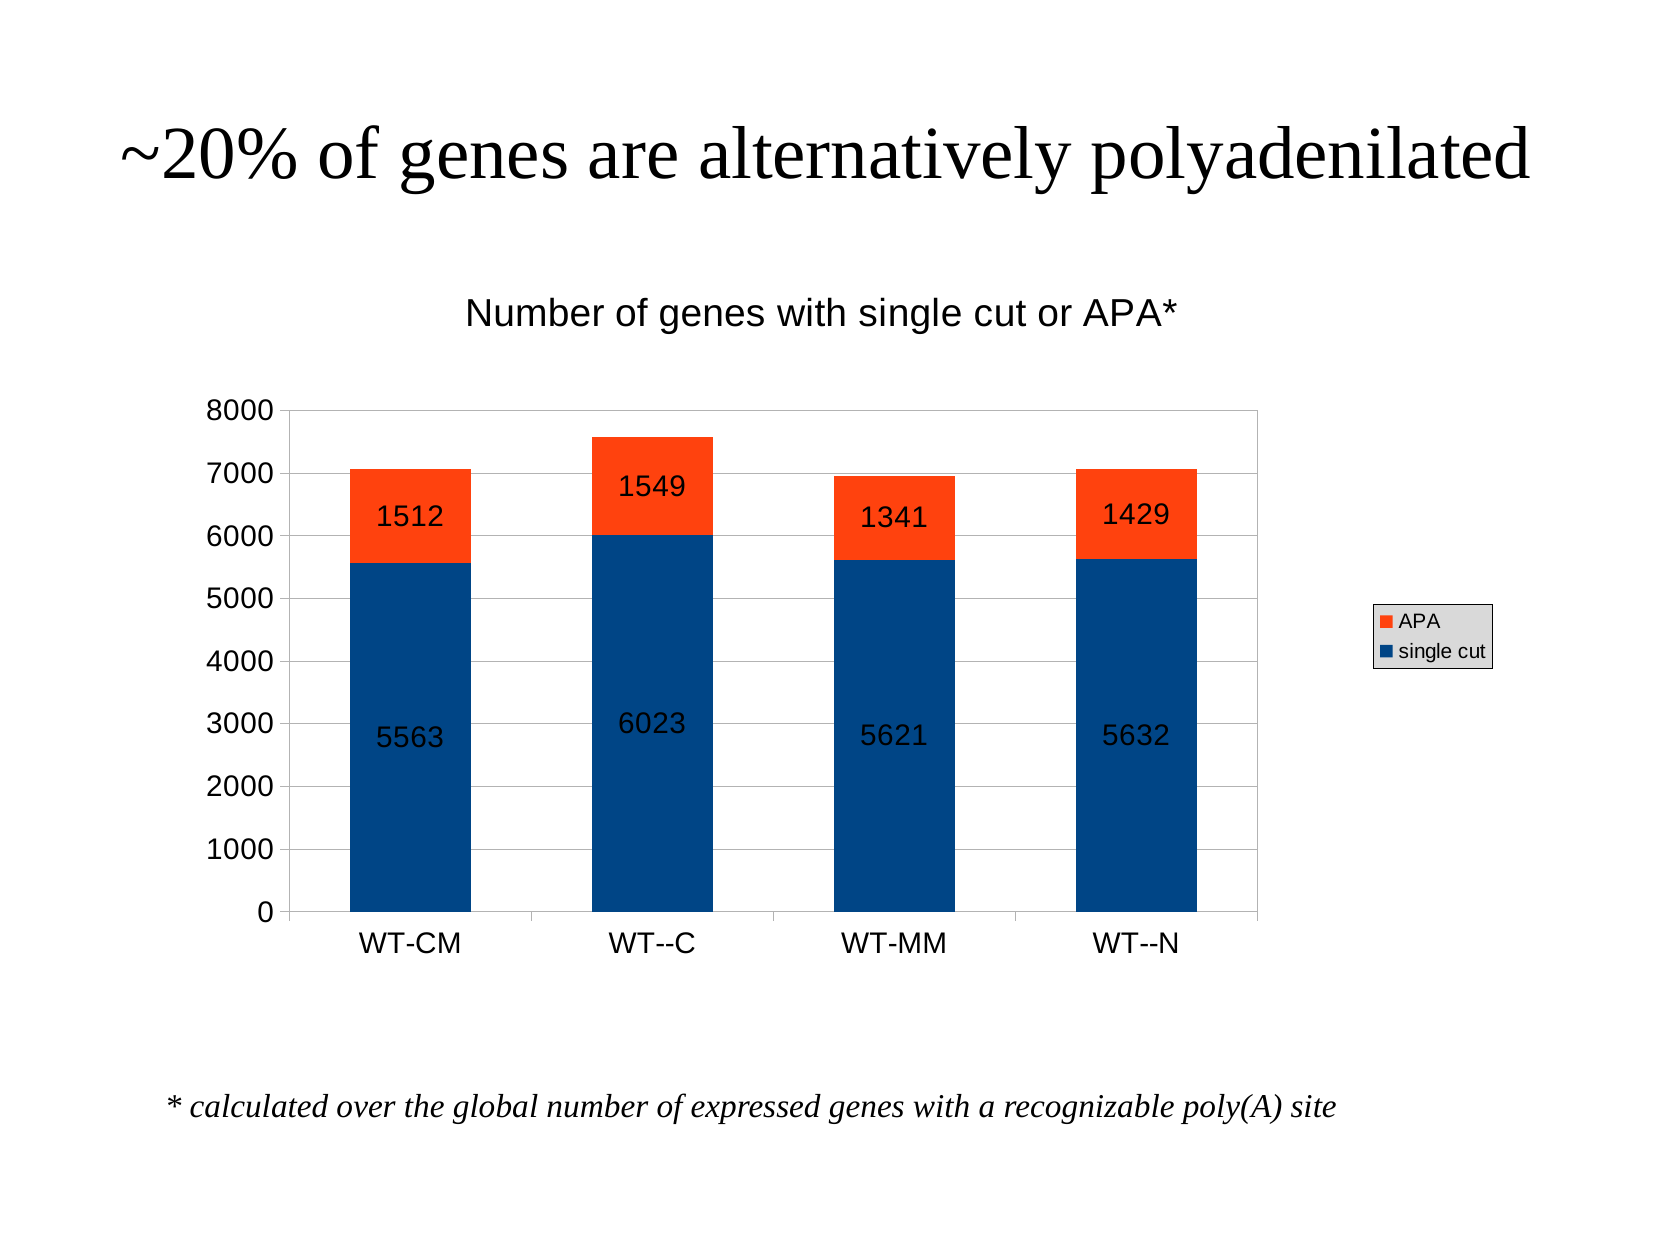

# ~20% of genes are alternatively polyadenilated
### Chart: Number of genes with single cut or APA*
| Category | single cut | APA |
|---|---|---|
| WT-CM | 5563.0 | 1512.0 |
| WT--C | 6023.0 | 1549.0 |
| WT-MM | 5621.0 | 1341.0 |
| WT--N | 5632.0 | 1429.0 |* calculated over the global number of expressed genes with a recognizable poly(A) site